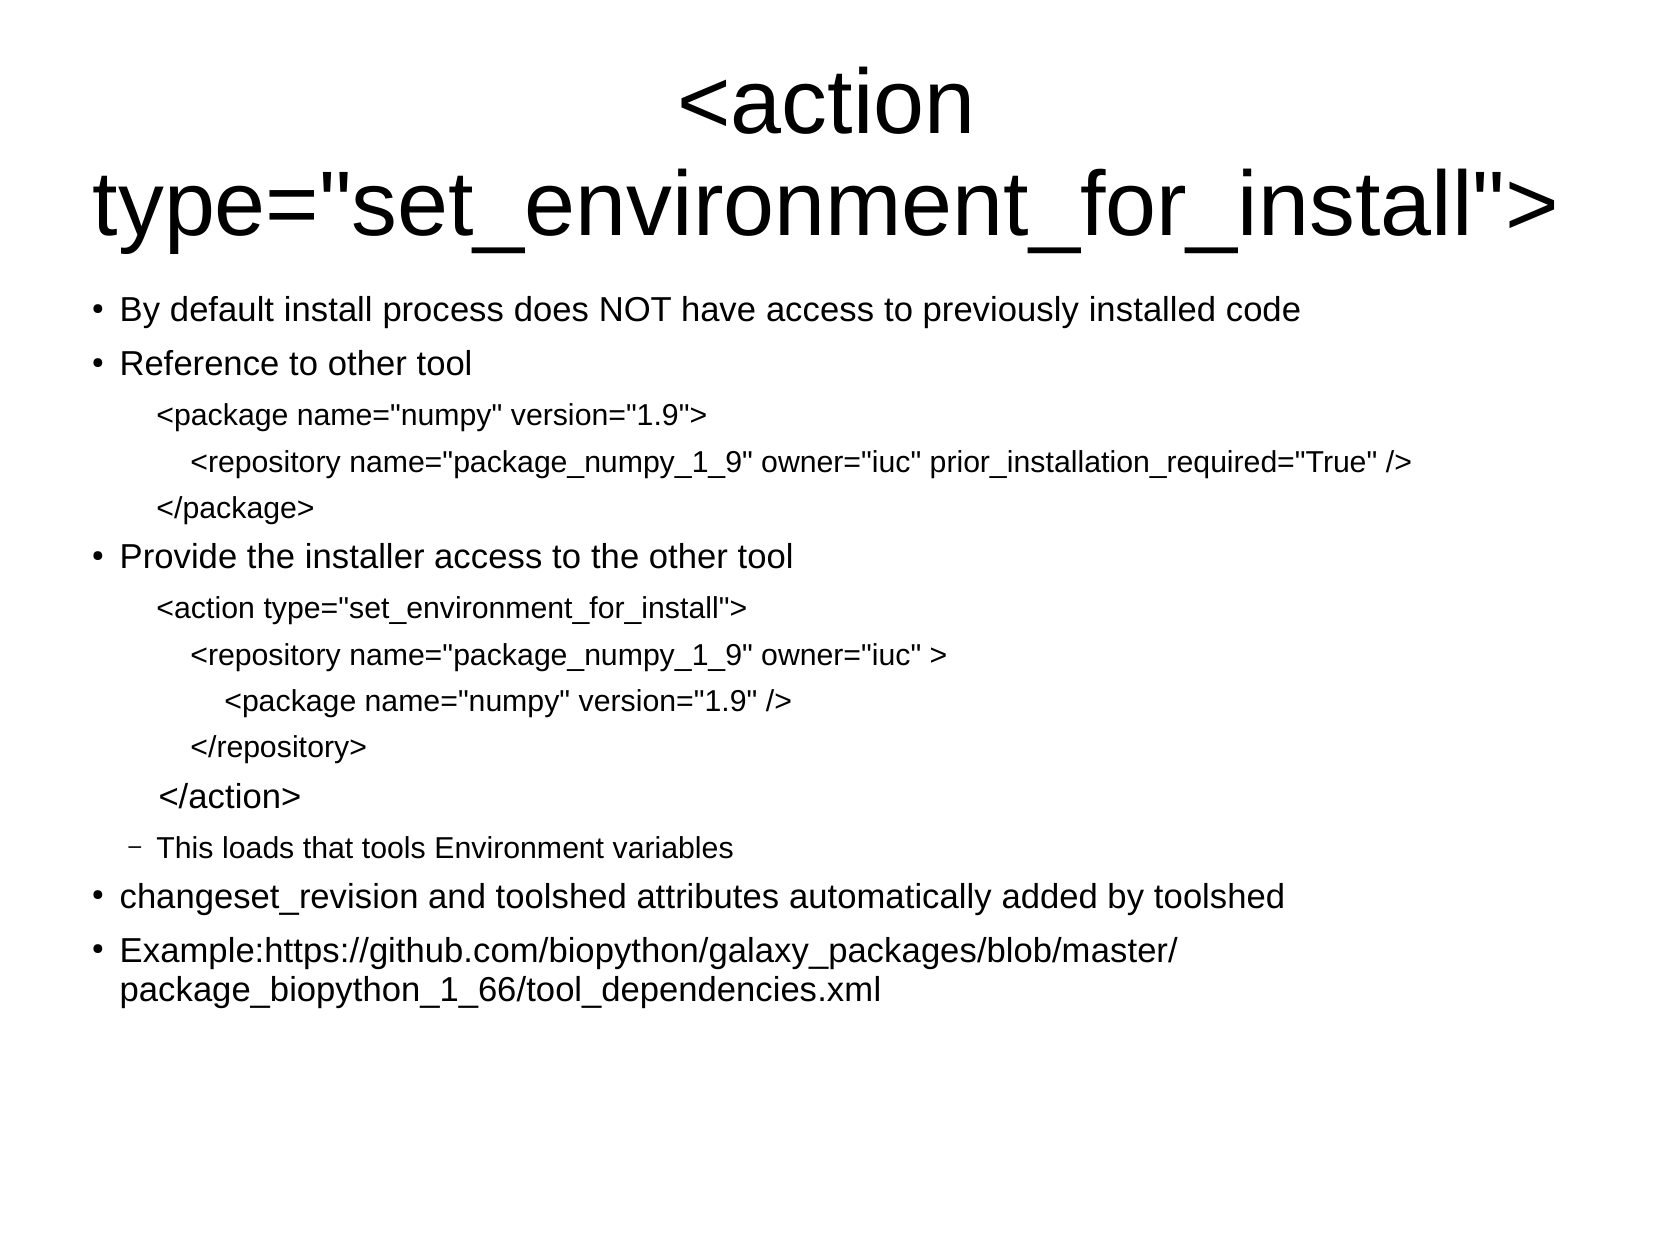

# <action type="set_environment_for_install">
By default install process does NOT have access to previously installed code
Reference to other tool
<package name="numpy" version="1.9">
 <repository name="package_numpy_1_9" owner="iuc" prior_installation_required="True" />
</package>
Provide the installer access to the other tool
<action type="set_environment_for_install">
 <repository name="package_numpy_1_9" owner="iuc" >
 <package name="numpy" version="1.9" />
 </repository>
 </action>
This loads that tools Environment variables
changeset_revision and toolshed attributes automatically added by toolshed
Example:https://github.com/biopython/galaxy_packages/blob/master/package_biopython_1_66/tool_dependencies.xml